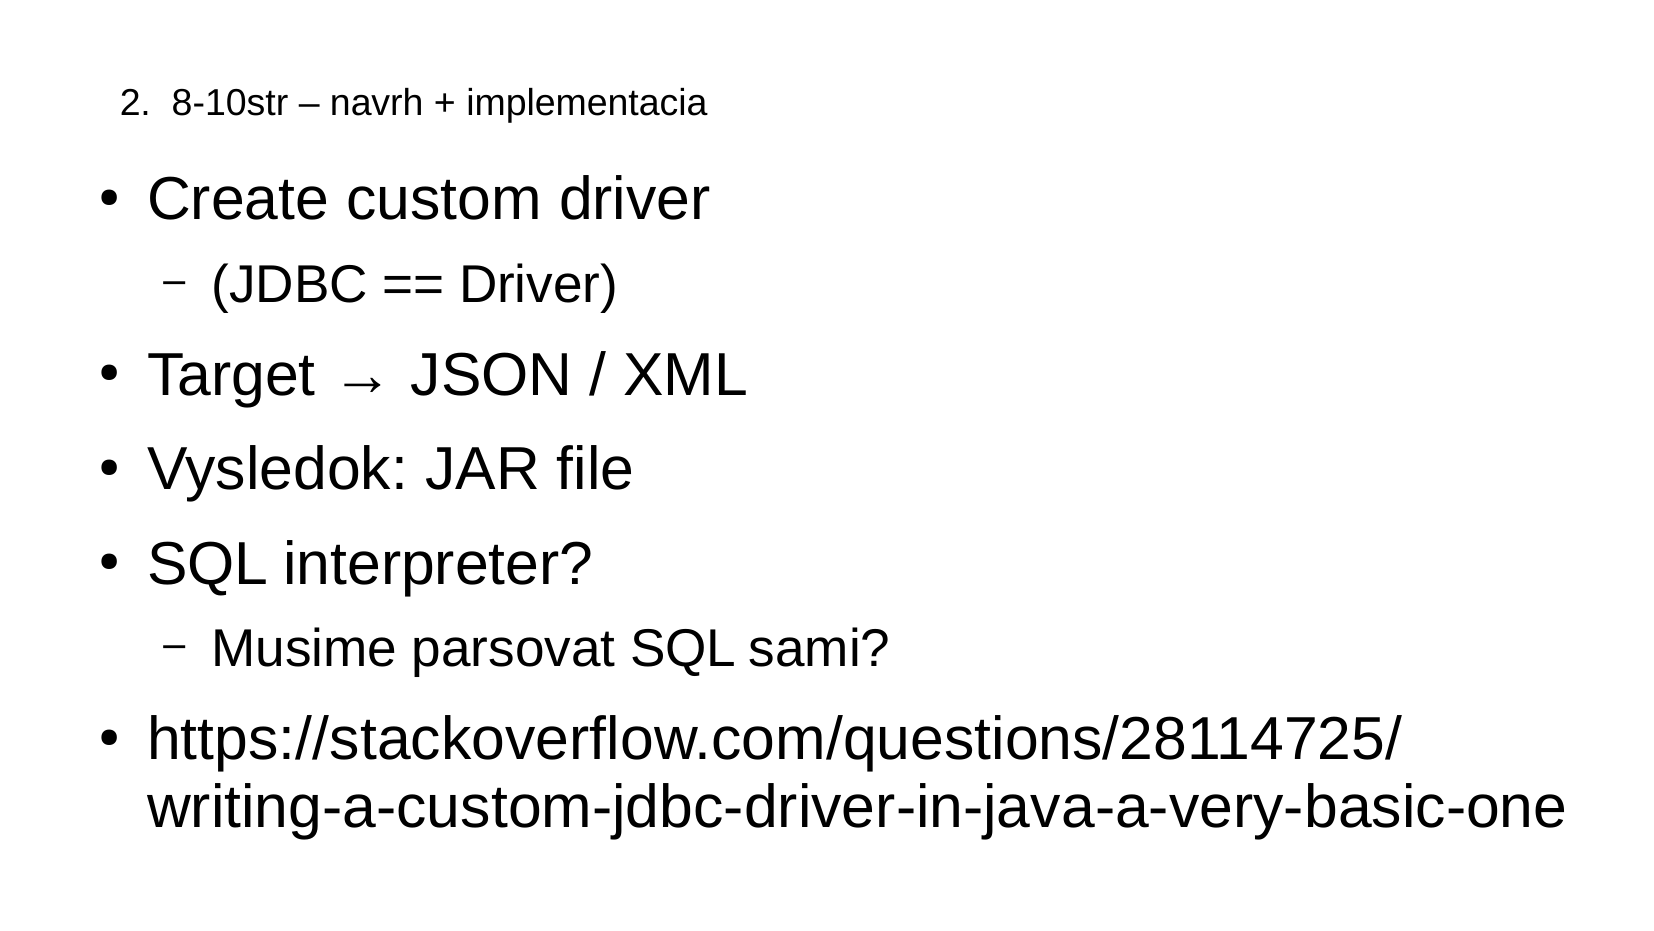

2. 8-10str – navrh + implementacia
# Create custom driver
(JDBC == Driver)
Target → JSON / XML
Vysledok: JAR file
SQL interpreter?
Musime parsovat SQL sami?
https://stackoverflow.com/questions/28114725/writing-a-custom-jdbc-driver-in-java-a-very-basic-one